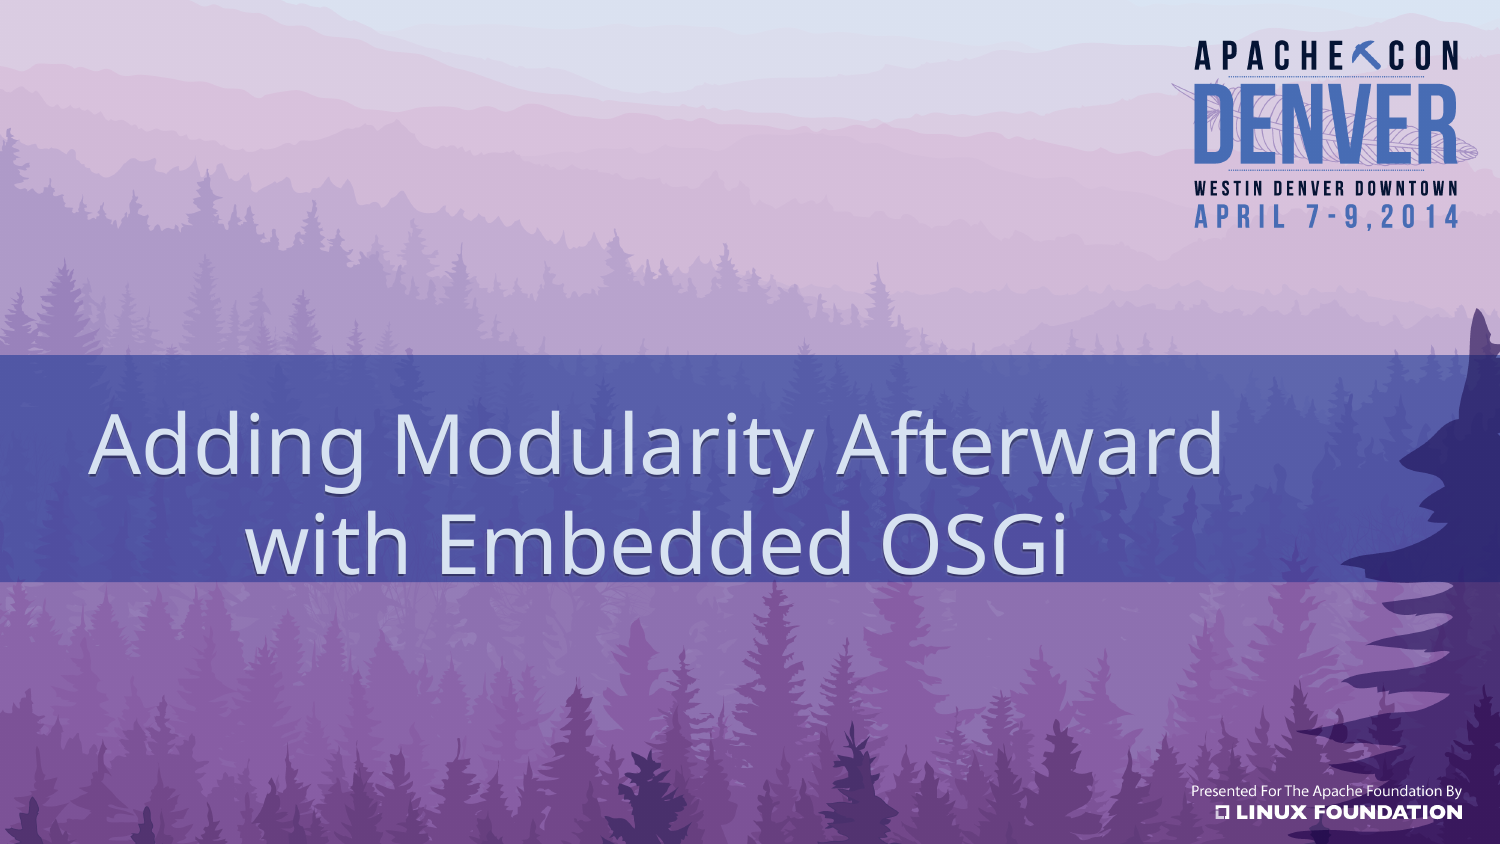

# Adding Modularity Afterward with Embedded OSGi